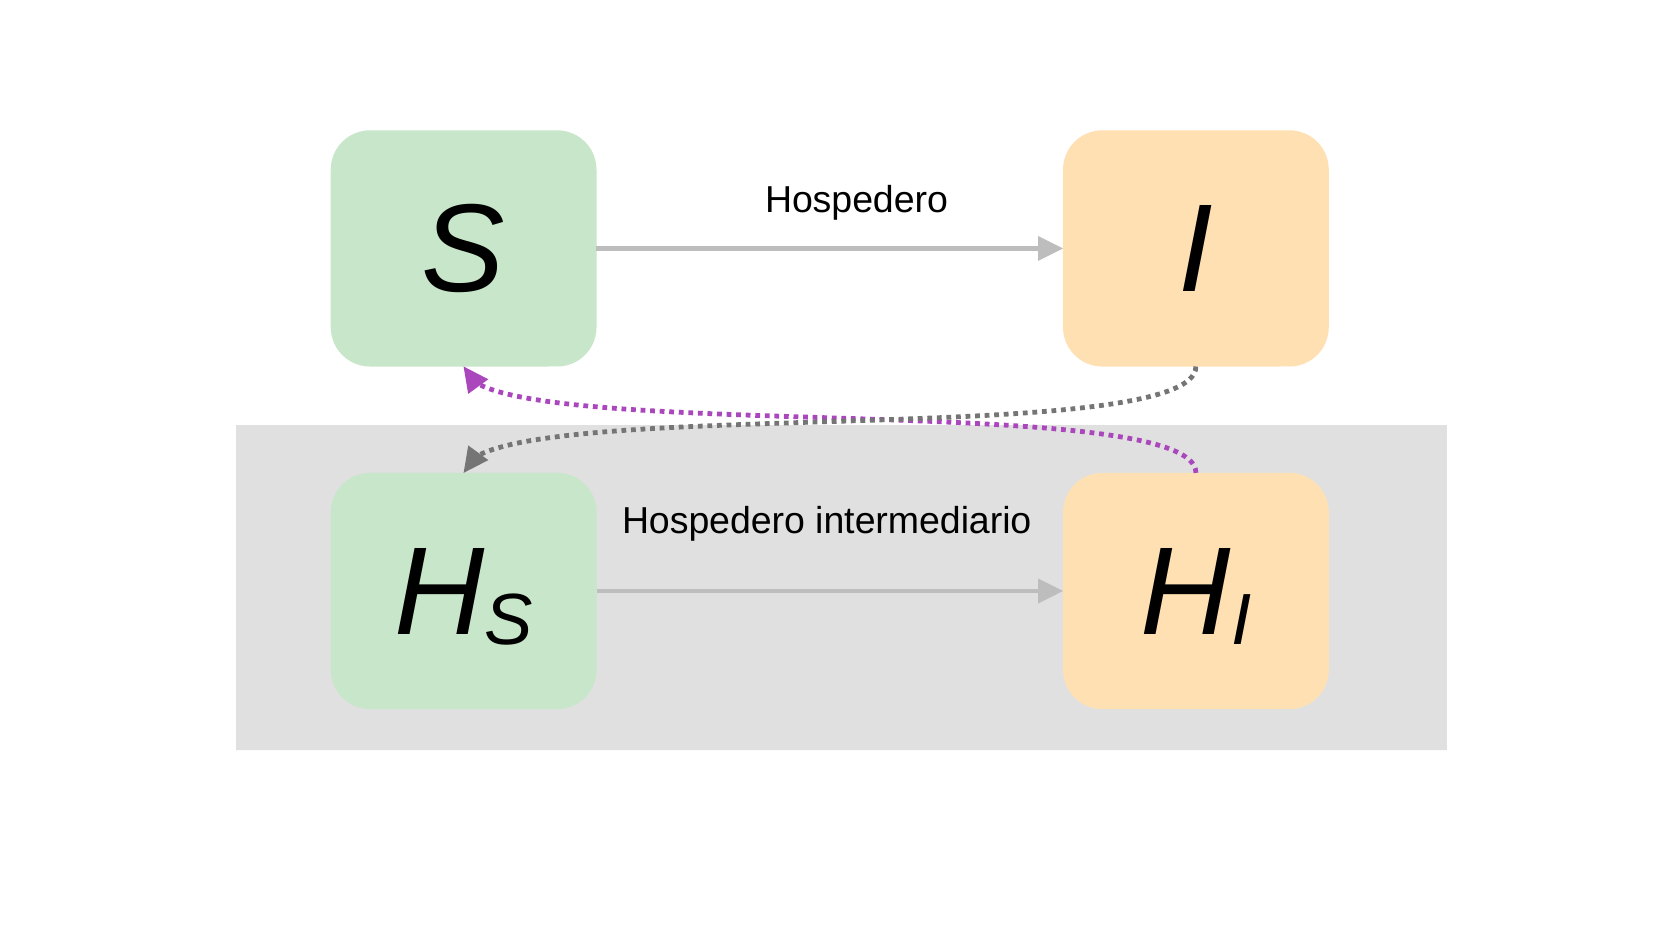

S
I
Hospedero
HS
HI
Hospedero intermediario